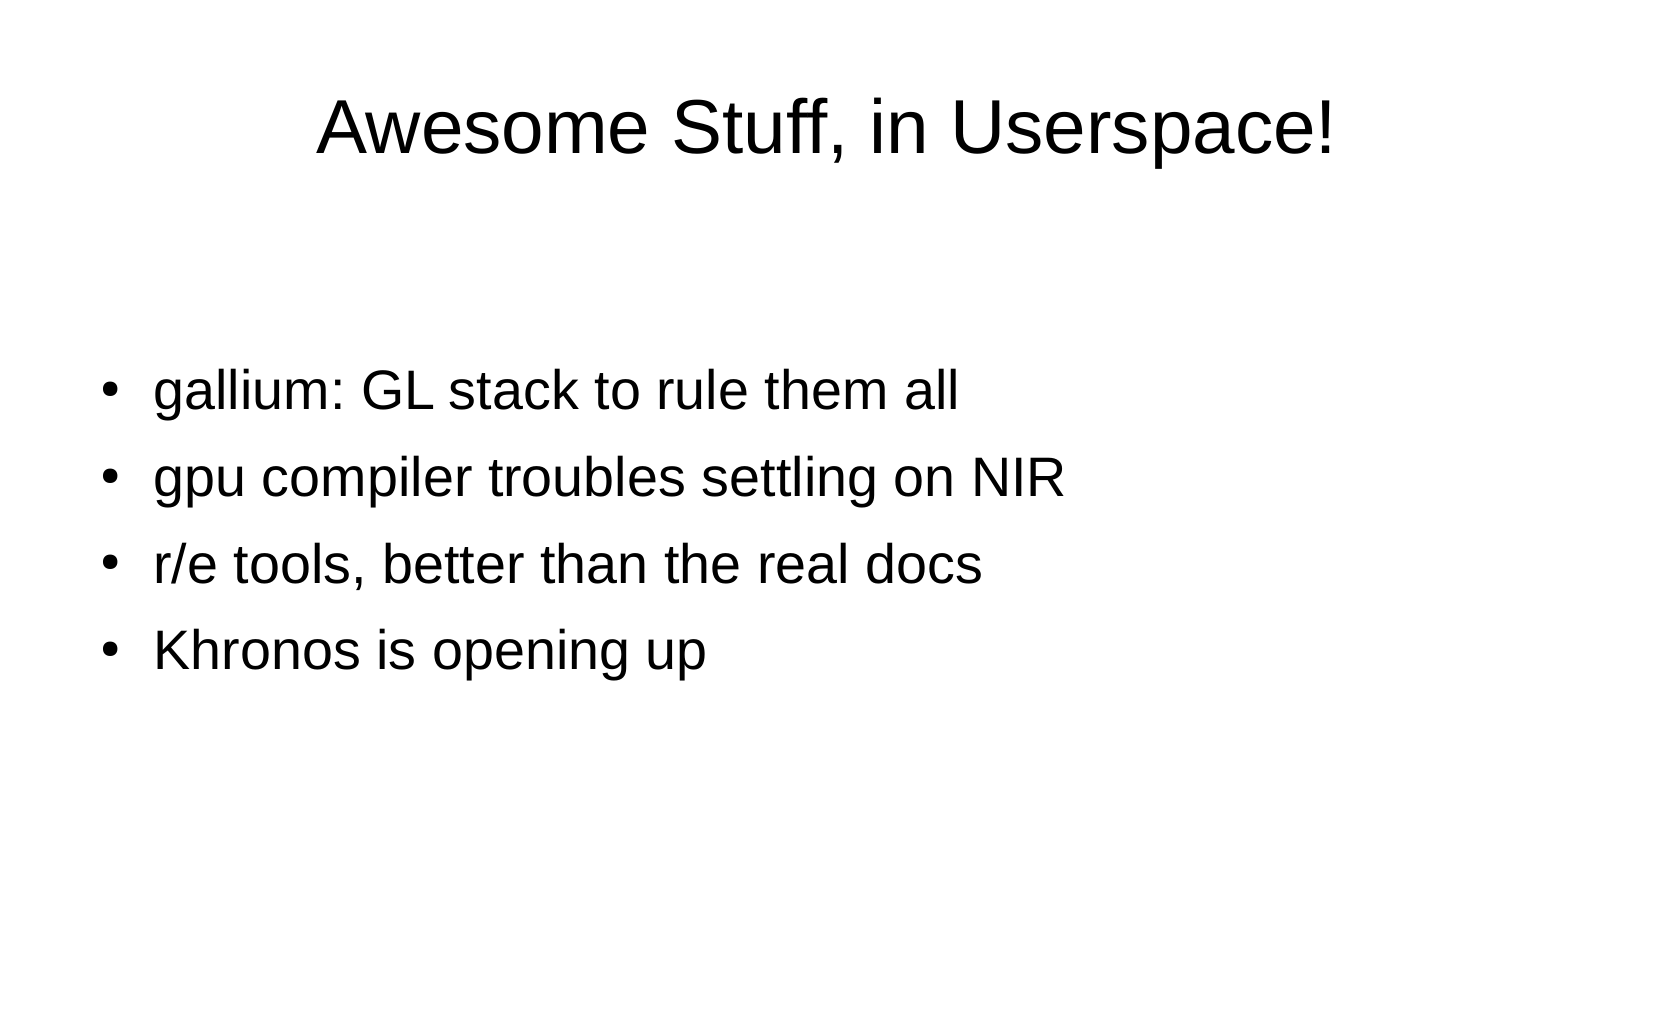

# Awesome Stuff, in Userspace!
gallium: GL stack to rule them all
gpu compiler troubles settling on NIR
r/e tools, better than the real docs
Khronos is opening up